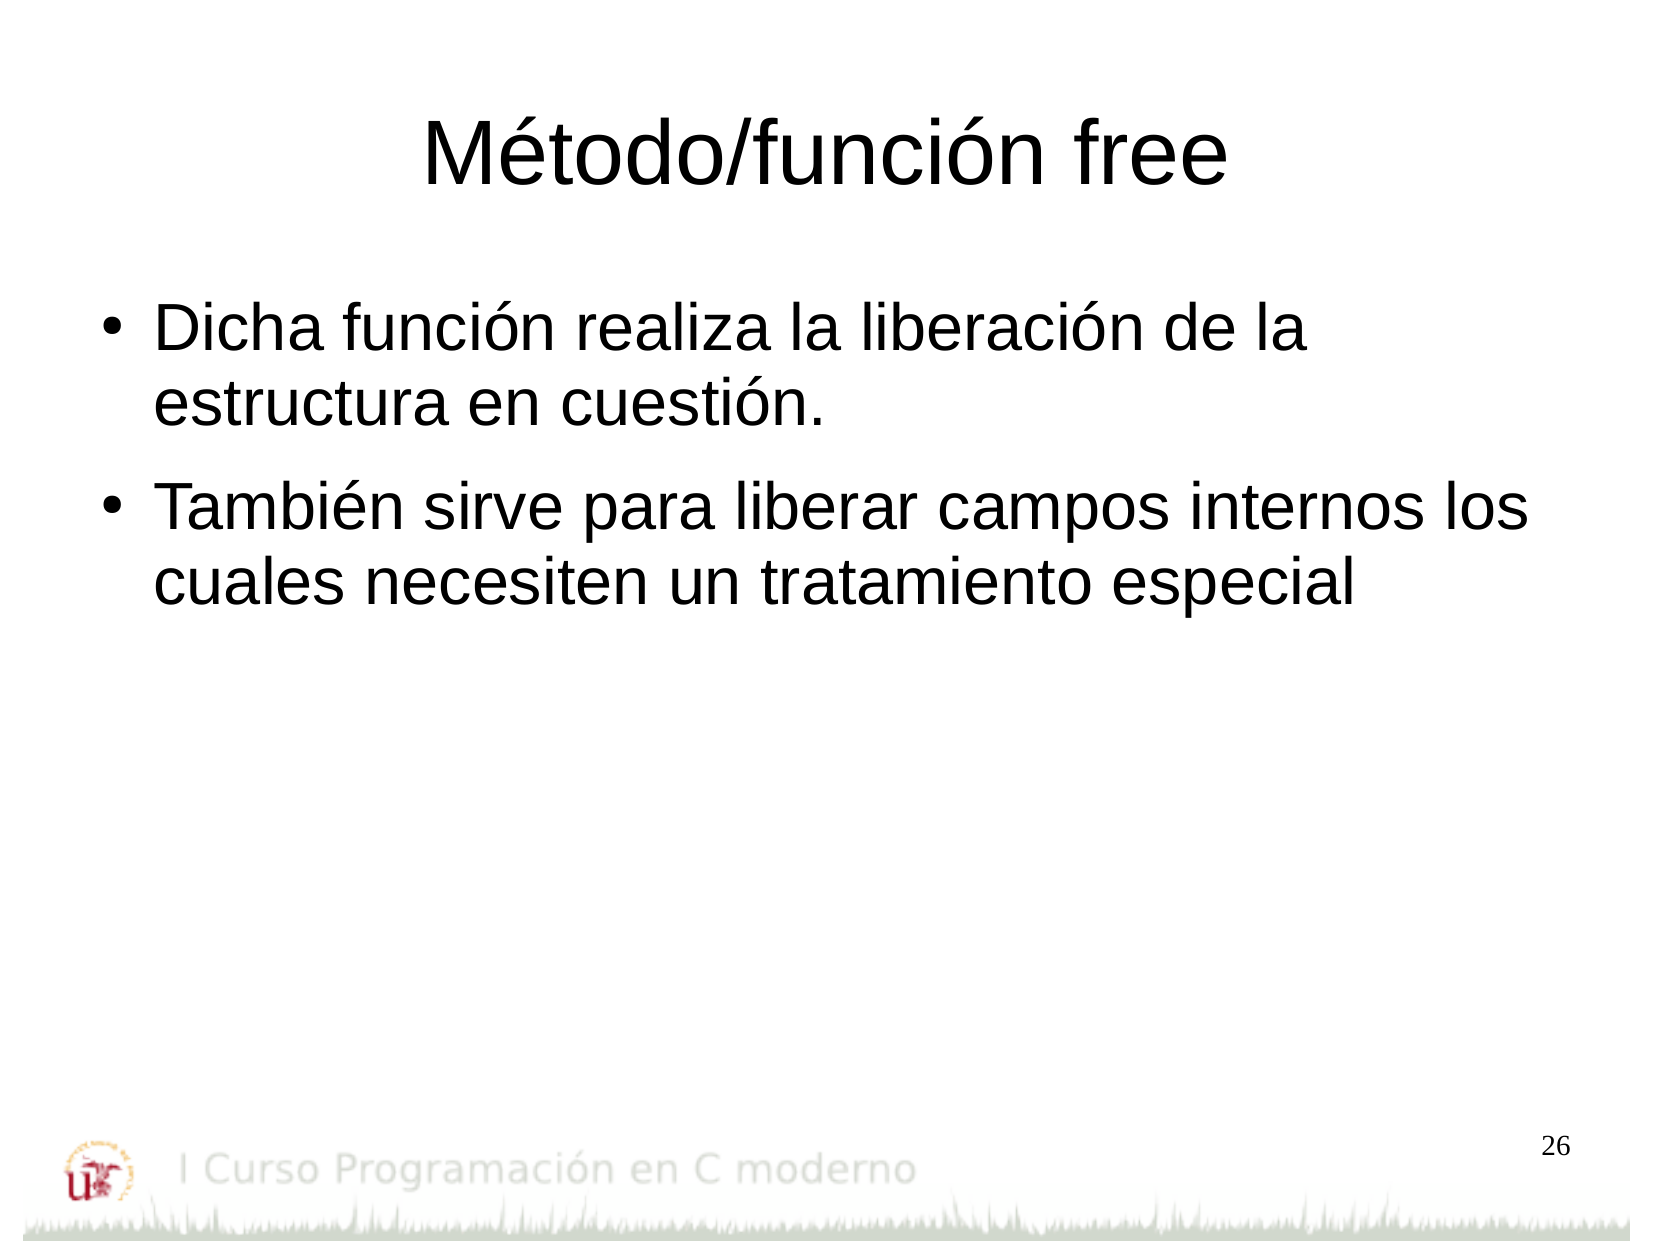

# Método/función free
Dicha función realiza la liberación de la estructura en cuestión.
También sirve para liberar campos internos los cuales necesiten un tratamiento especial
26